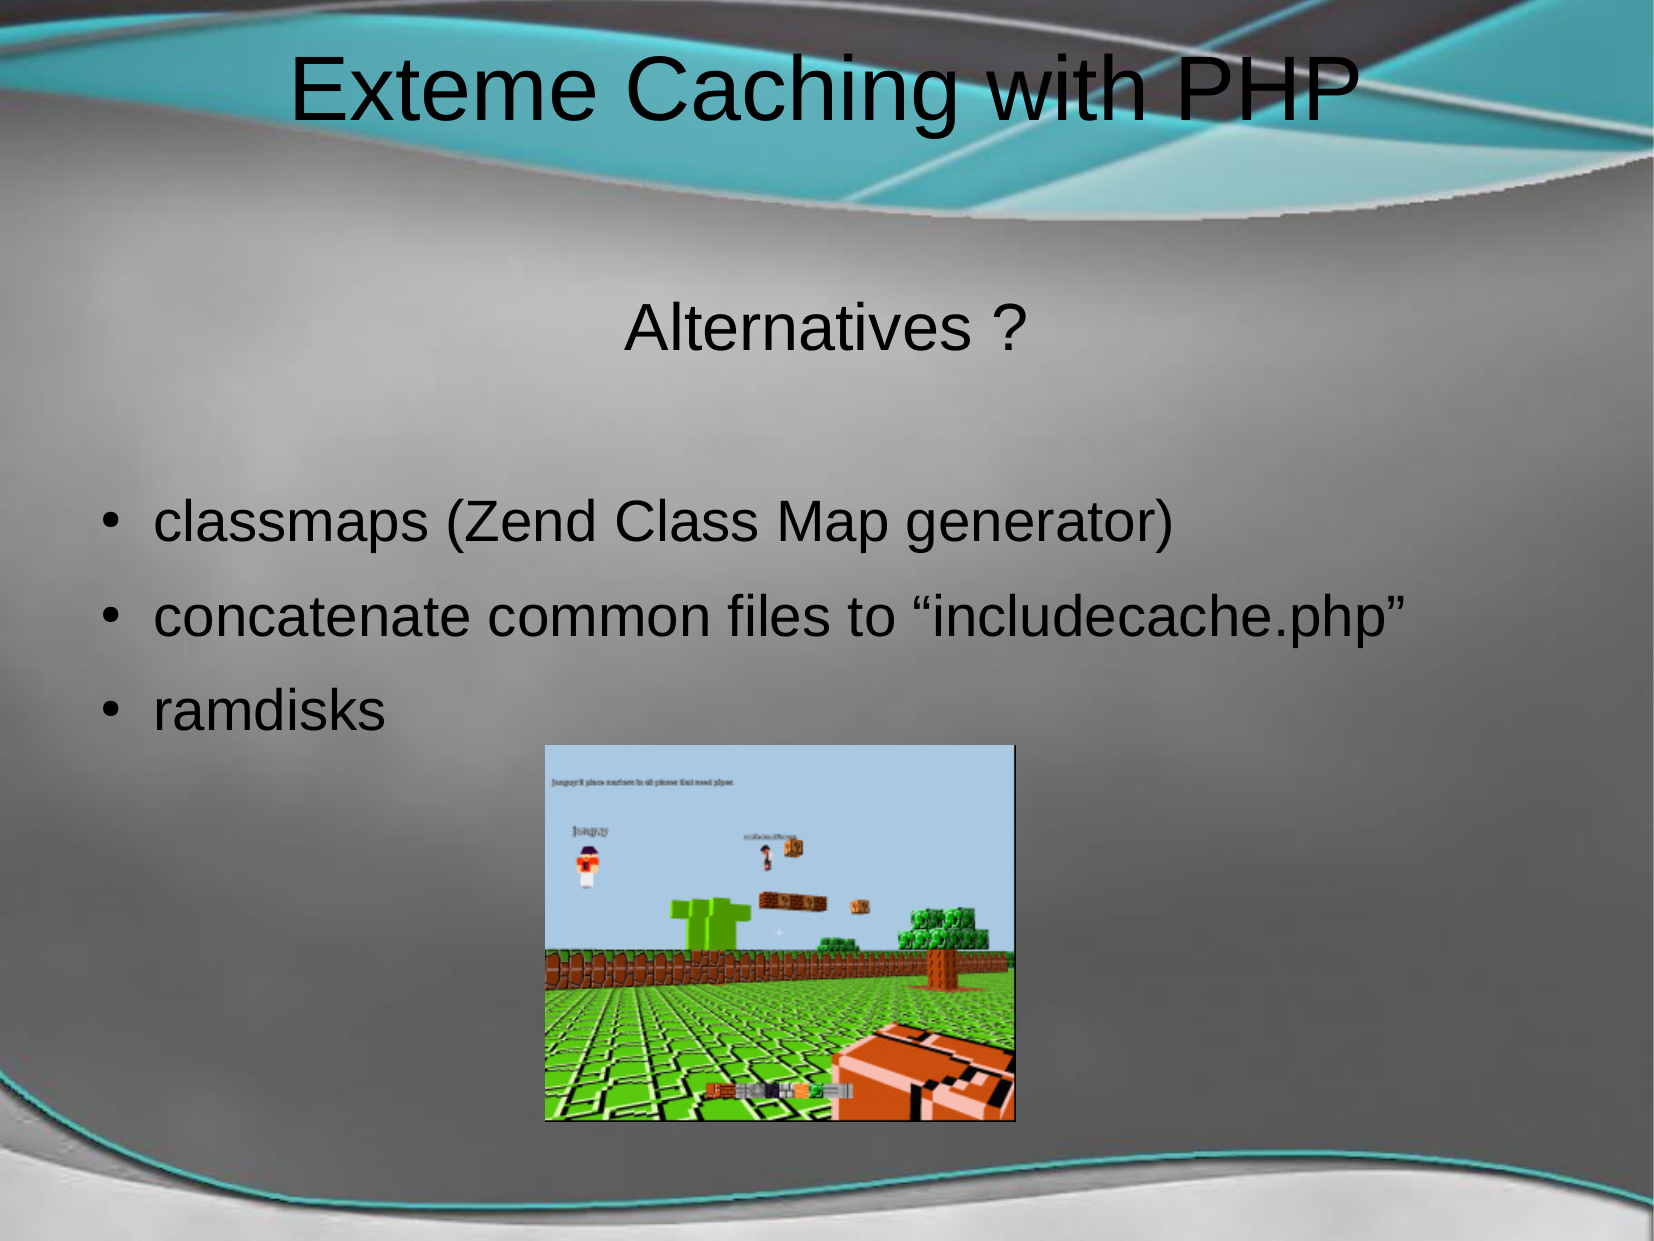

Exteme Caching with PHP
# Alternatives ?
classmaps (Zend Class Map generator)
concatenate common files to “includecache.php”
ramdisks